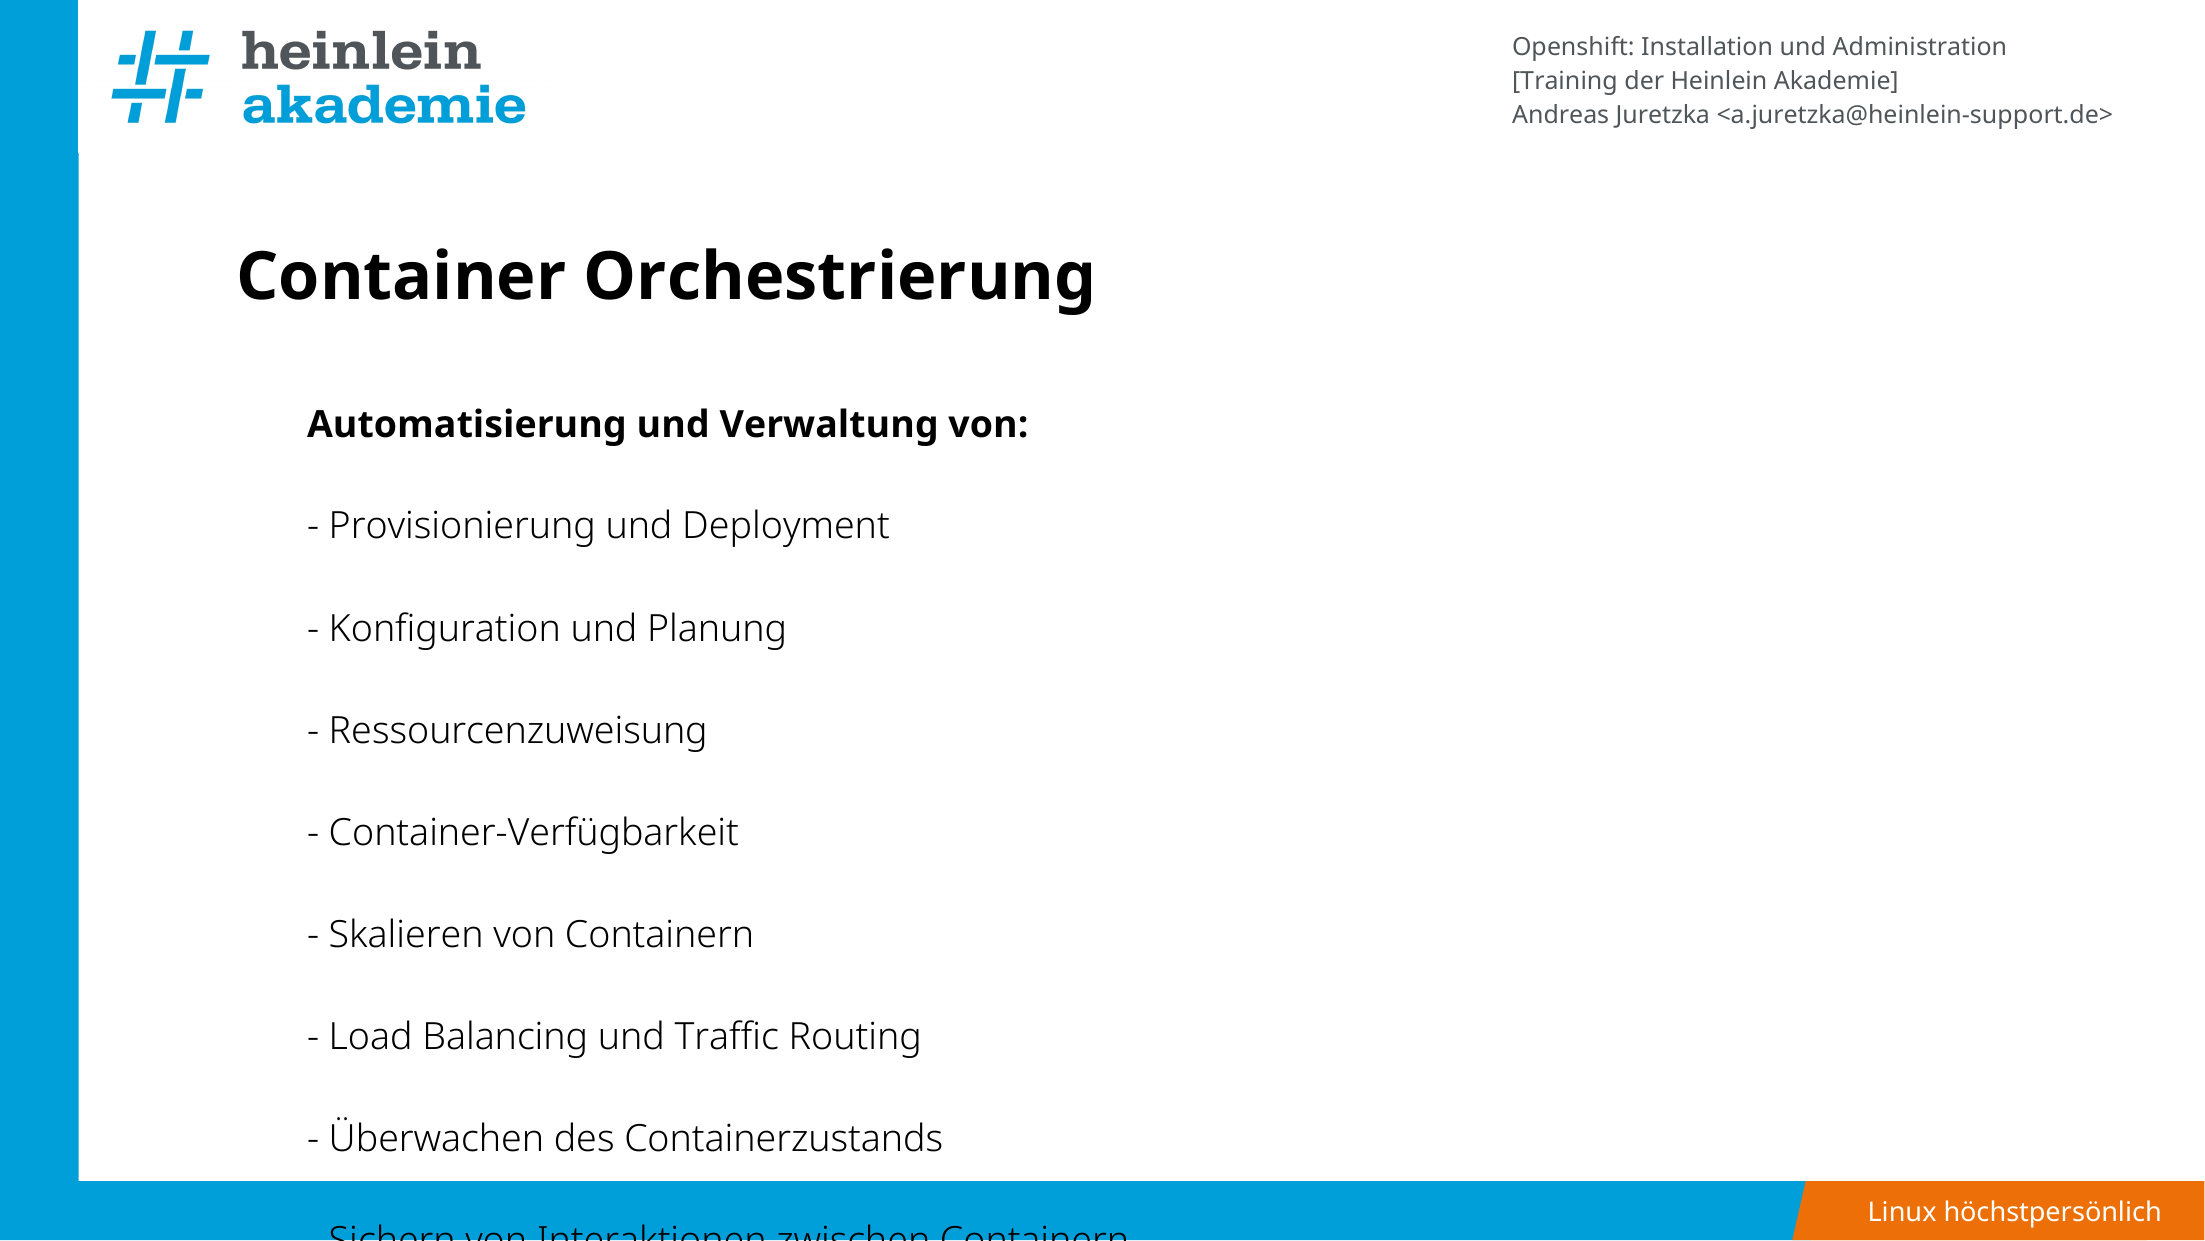

# Container Orchestrierung
Automatisierung und Verwaltung von:
- Provisionierung und Deployment
- Konfiguration und Planung
- Ressourcenzuweisung
- Container-Verfügbarkeit
- Skalieren von Containern
- Load Balancing und Traffic Routing
- Überwachen des Containerzustands
- Sichern von Interaktionen zwischen Containern